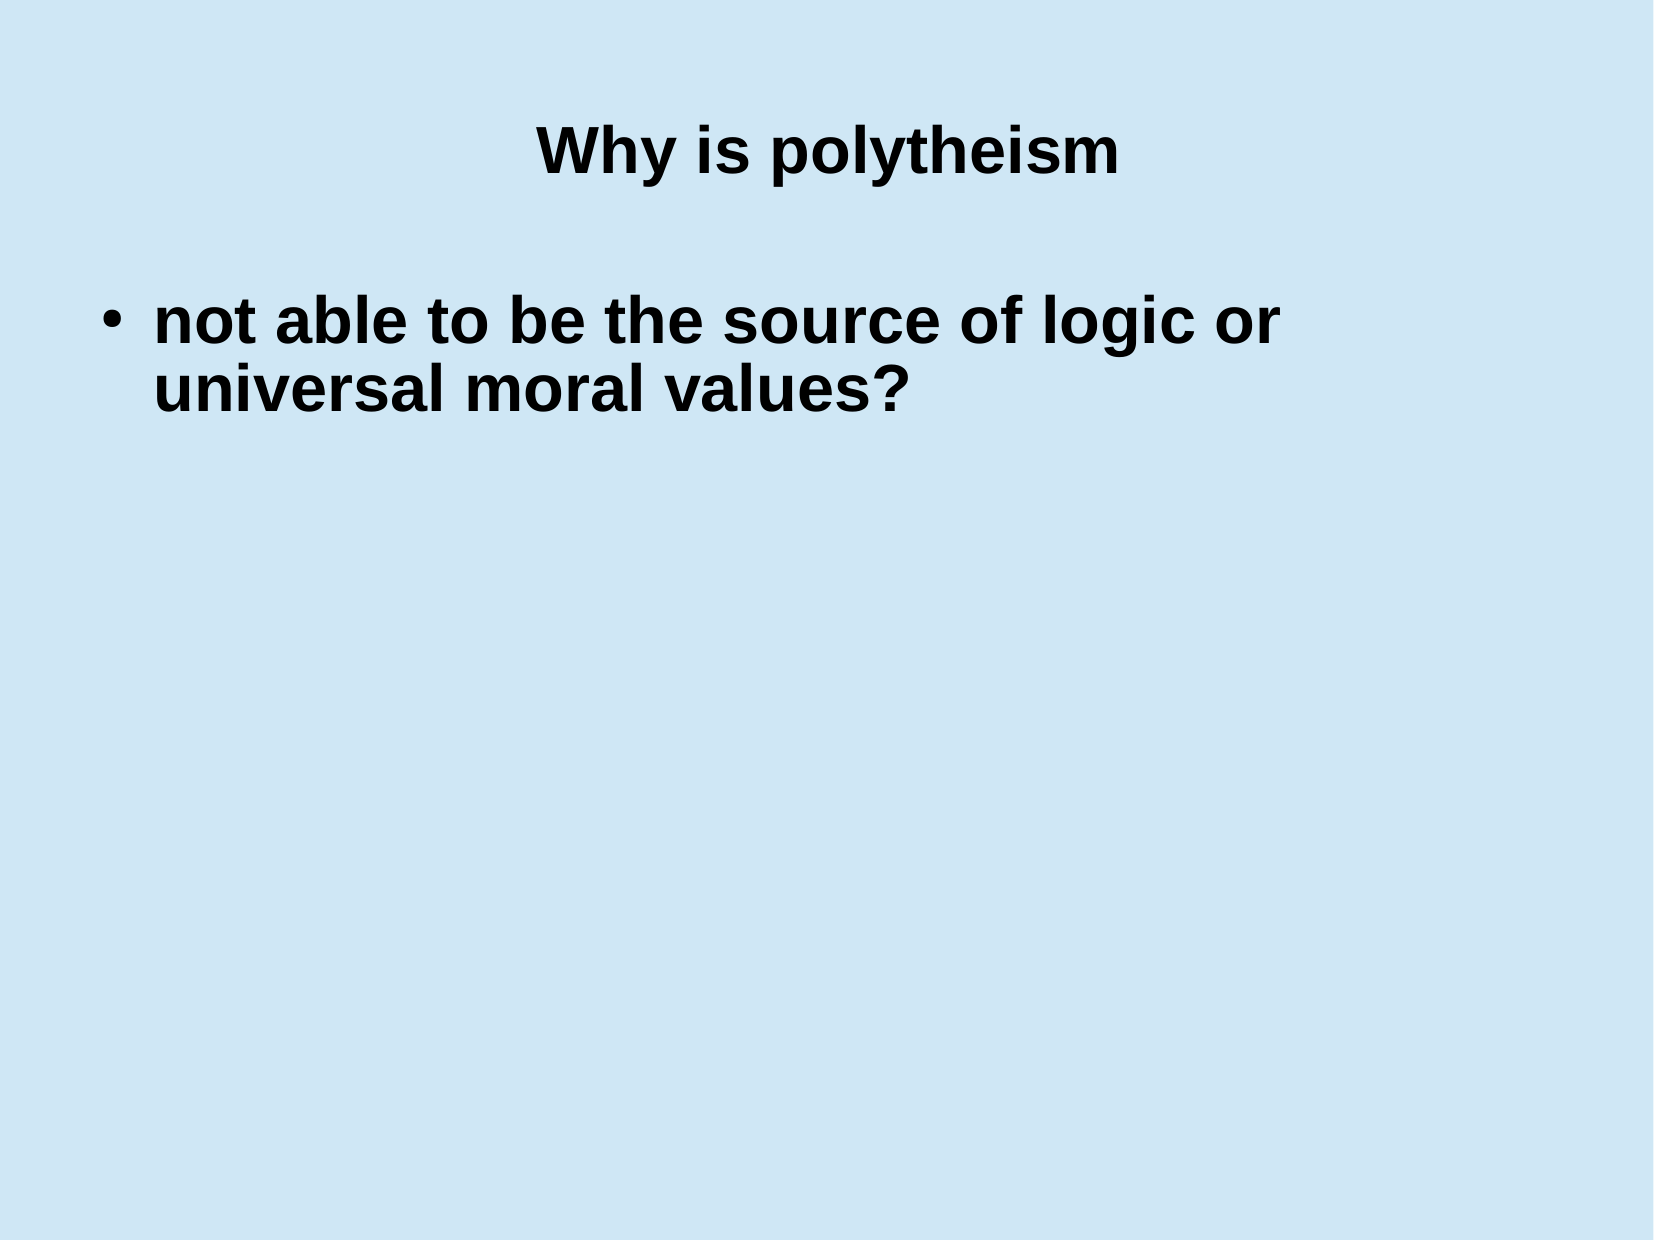

# Why is polytheism
not able to be the source of logic or universal moral values?